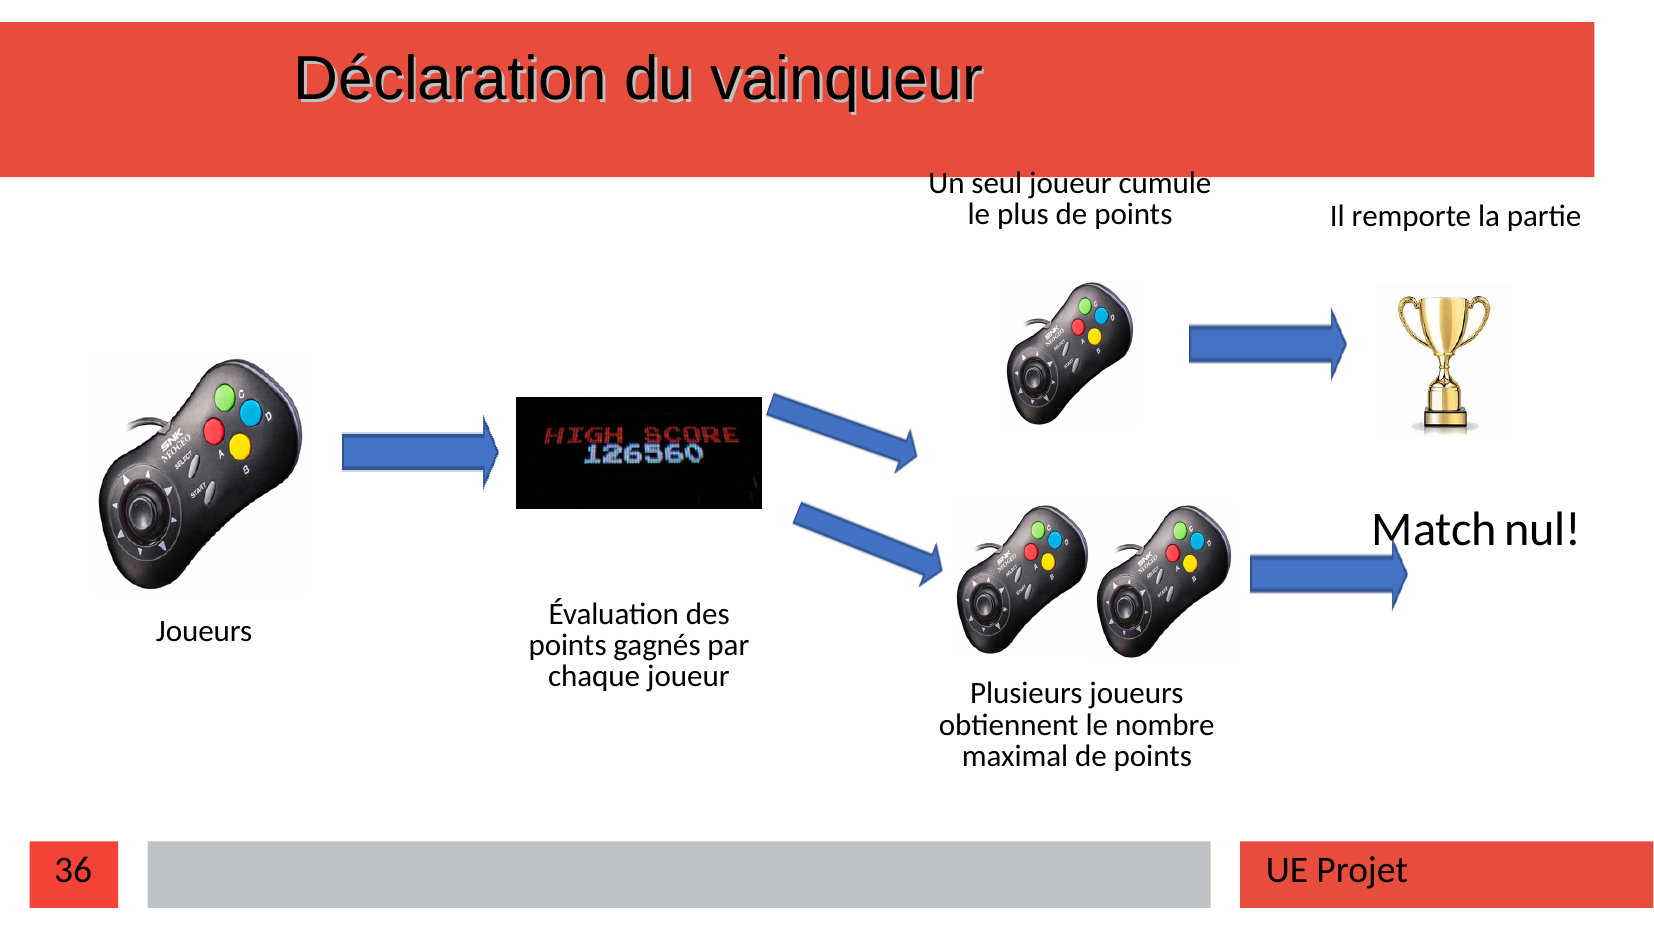

Déclaration du vainqueur
Un seul joueur cumule le plus de points
Il remporte la partie
Match nul!
Évaluation des points gagnés par chaque joueur
Joueurs
Plusieurs joueurs obtiennent le nombre maximal de points
36
UE Projet